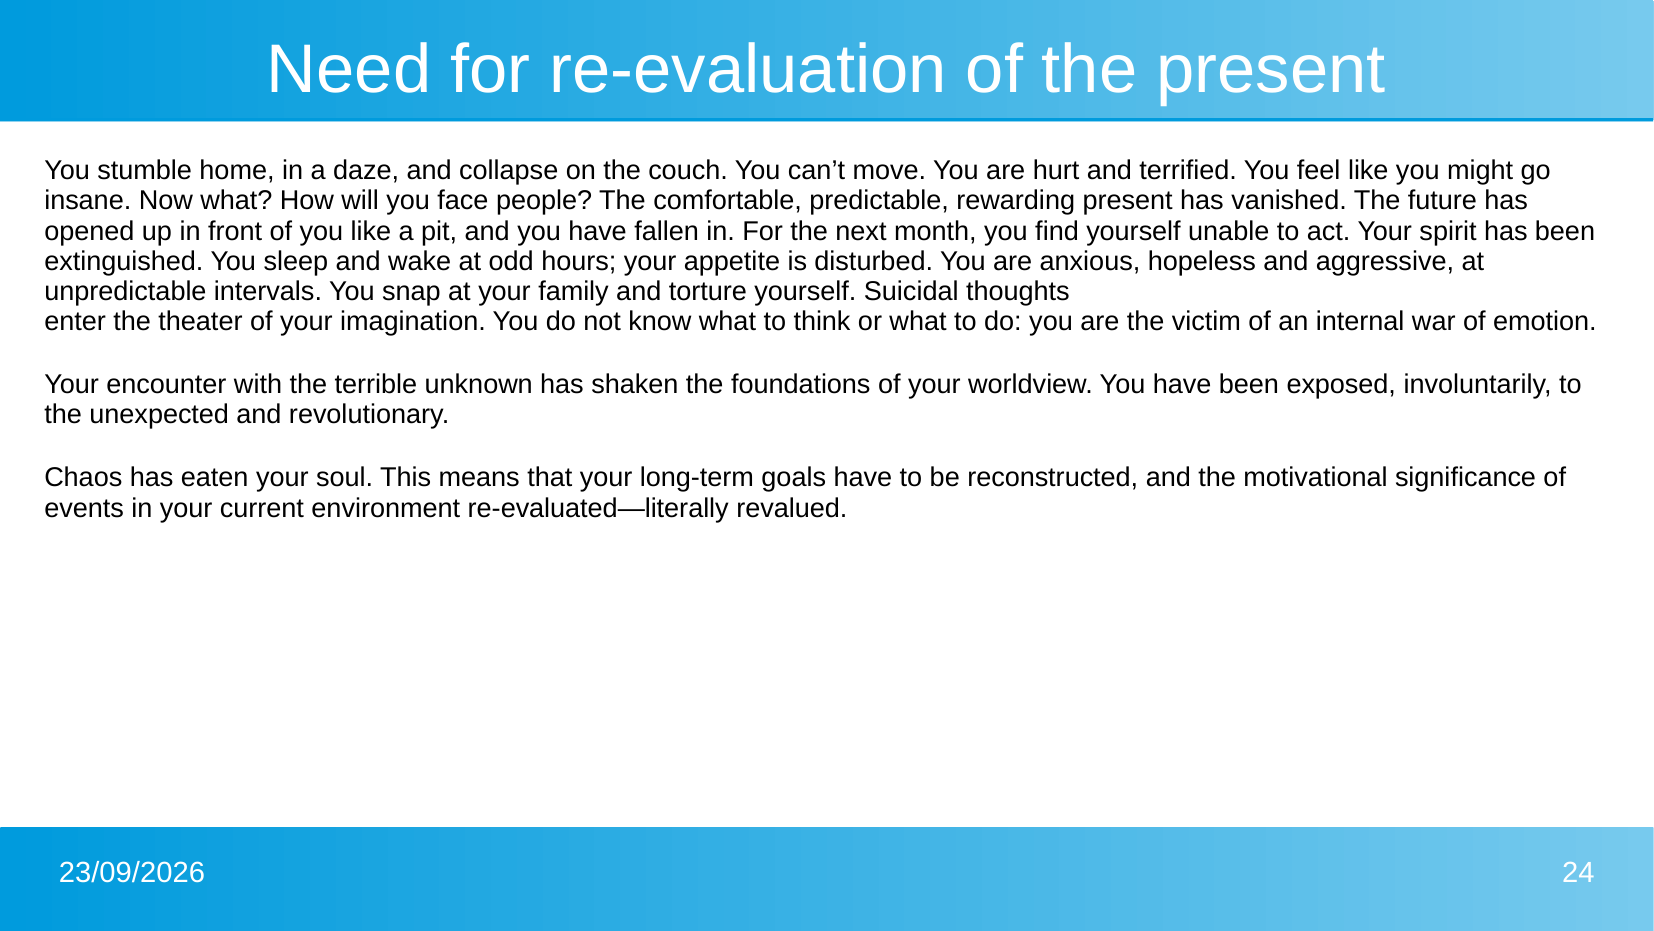

# Need for re-evaluation of the present
You stumble home, in a daze, and collapse on the couch. You can’t move. You are hurt and terrified. You feel like you might go insane. Now what? How will you face people? The comfortable, predictable, rewarding present has vanished. The future has opened up in front of you like a pit, and you have fallen in. For the next month, you find yourself unable to act. Your spirit has been extinguished. You sleep and wake at odd hours; your appetite is disturbed. You are anxious, hopeless and aggressive, at unpredictable intervals. You snap at your family and torture yourself. Suicidal thoughts
enter the theater of your imagination. You do not know what to think or what to do: you are the victim of an internal war of emotion.
Your encounter with the terrible unknown has shaken the foundations of your worldview. You have been exposed, involuntarily, to the unexpected and revolutionary.
Chaos has eaten your soul. This means that your long-term goals have to be reconstructed, and the motivational significance of events in your current environment re-evaluated—literally revalued.
24